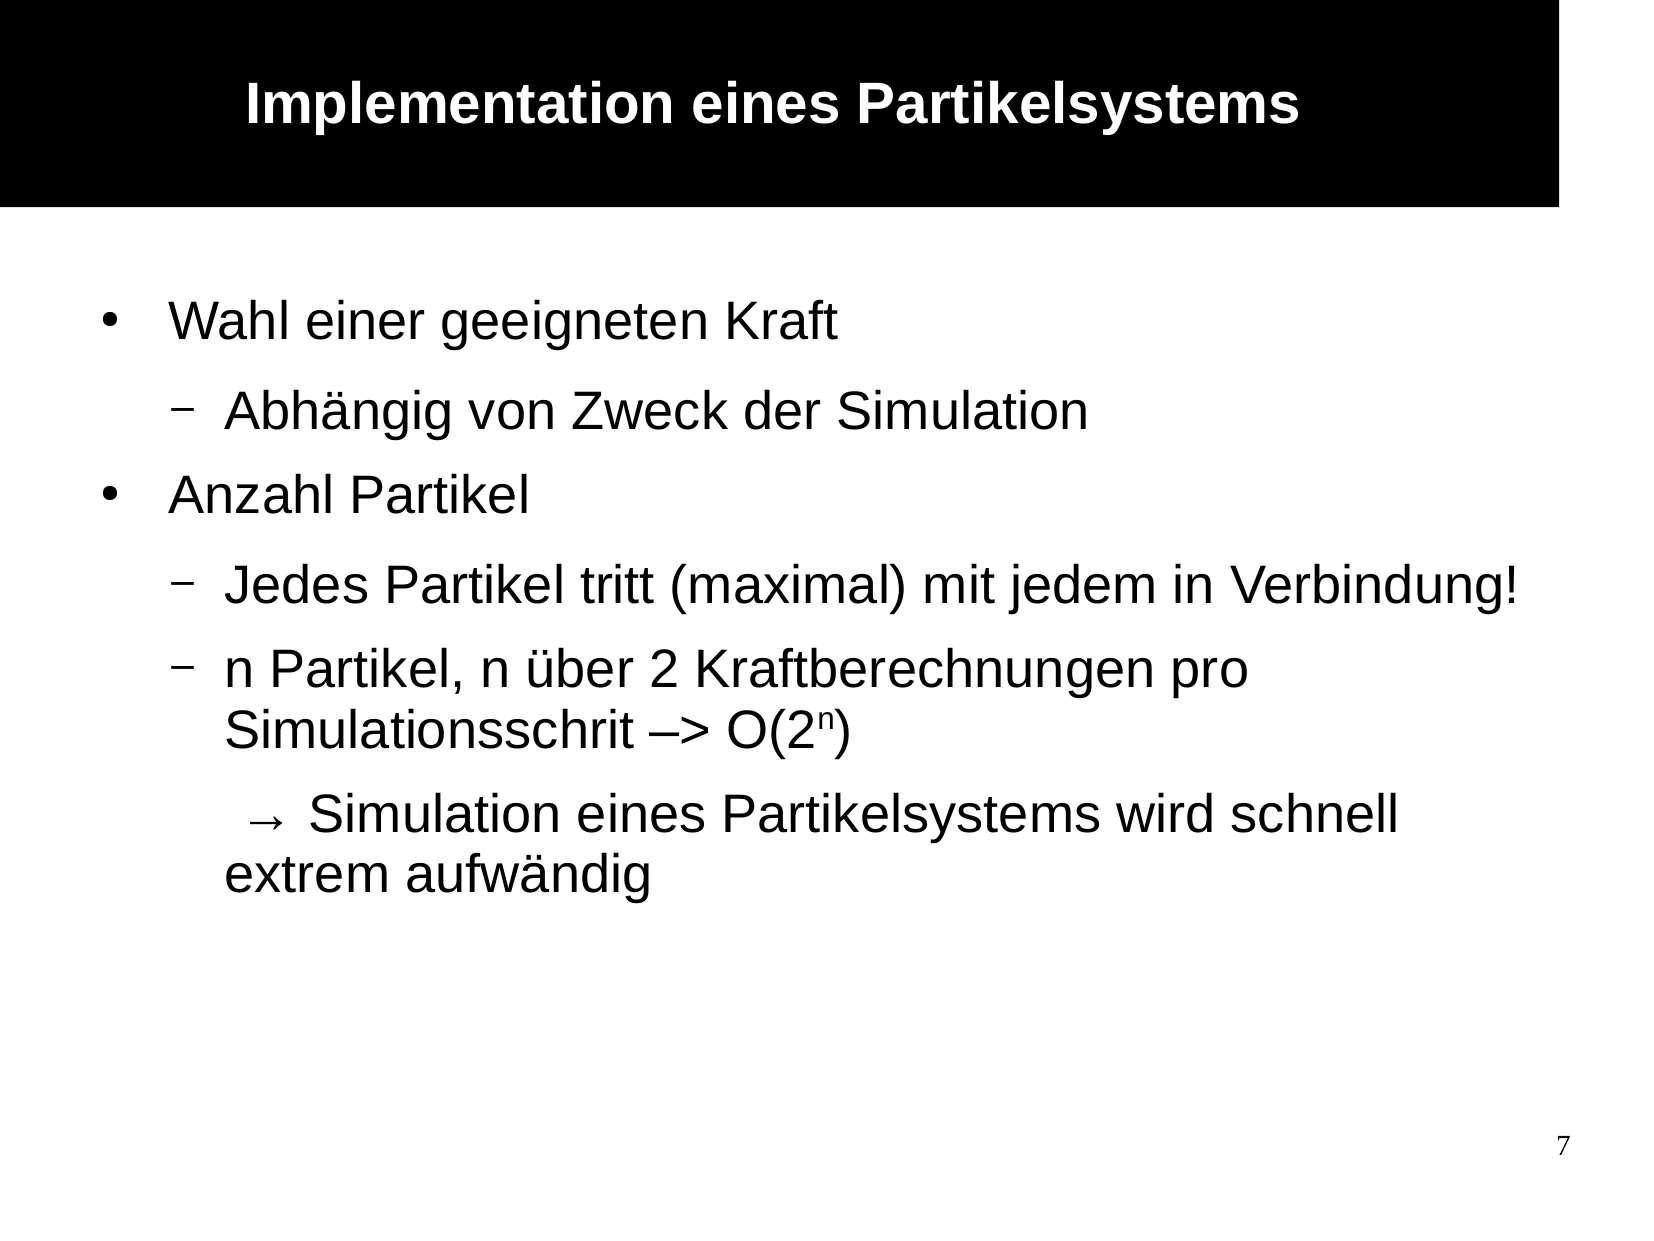

# Implementation eines Partikelsystems
 Wahl einer geeigneten Kraft
Abhängig von Zweck der Simulation
 Anzahl Partikel
Jedes Partikel tritt (maximal) mit jedem in Verbindung!
n Partikel, n über 2 Kraftberechnungen pro Simulationsschrit –> O(2n)
 → Simulation eines Partikelsystems wird schnell extrem aufwändig
7